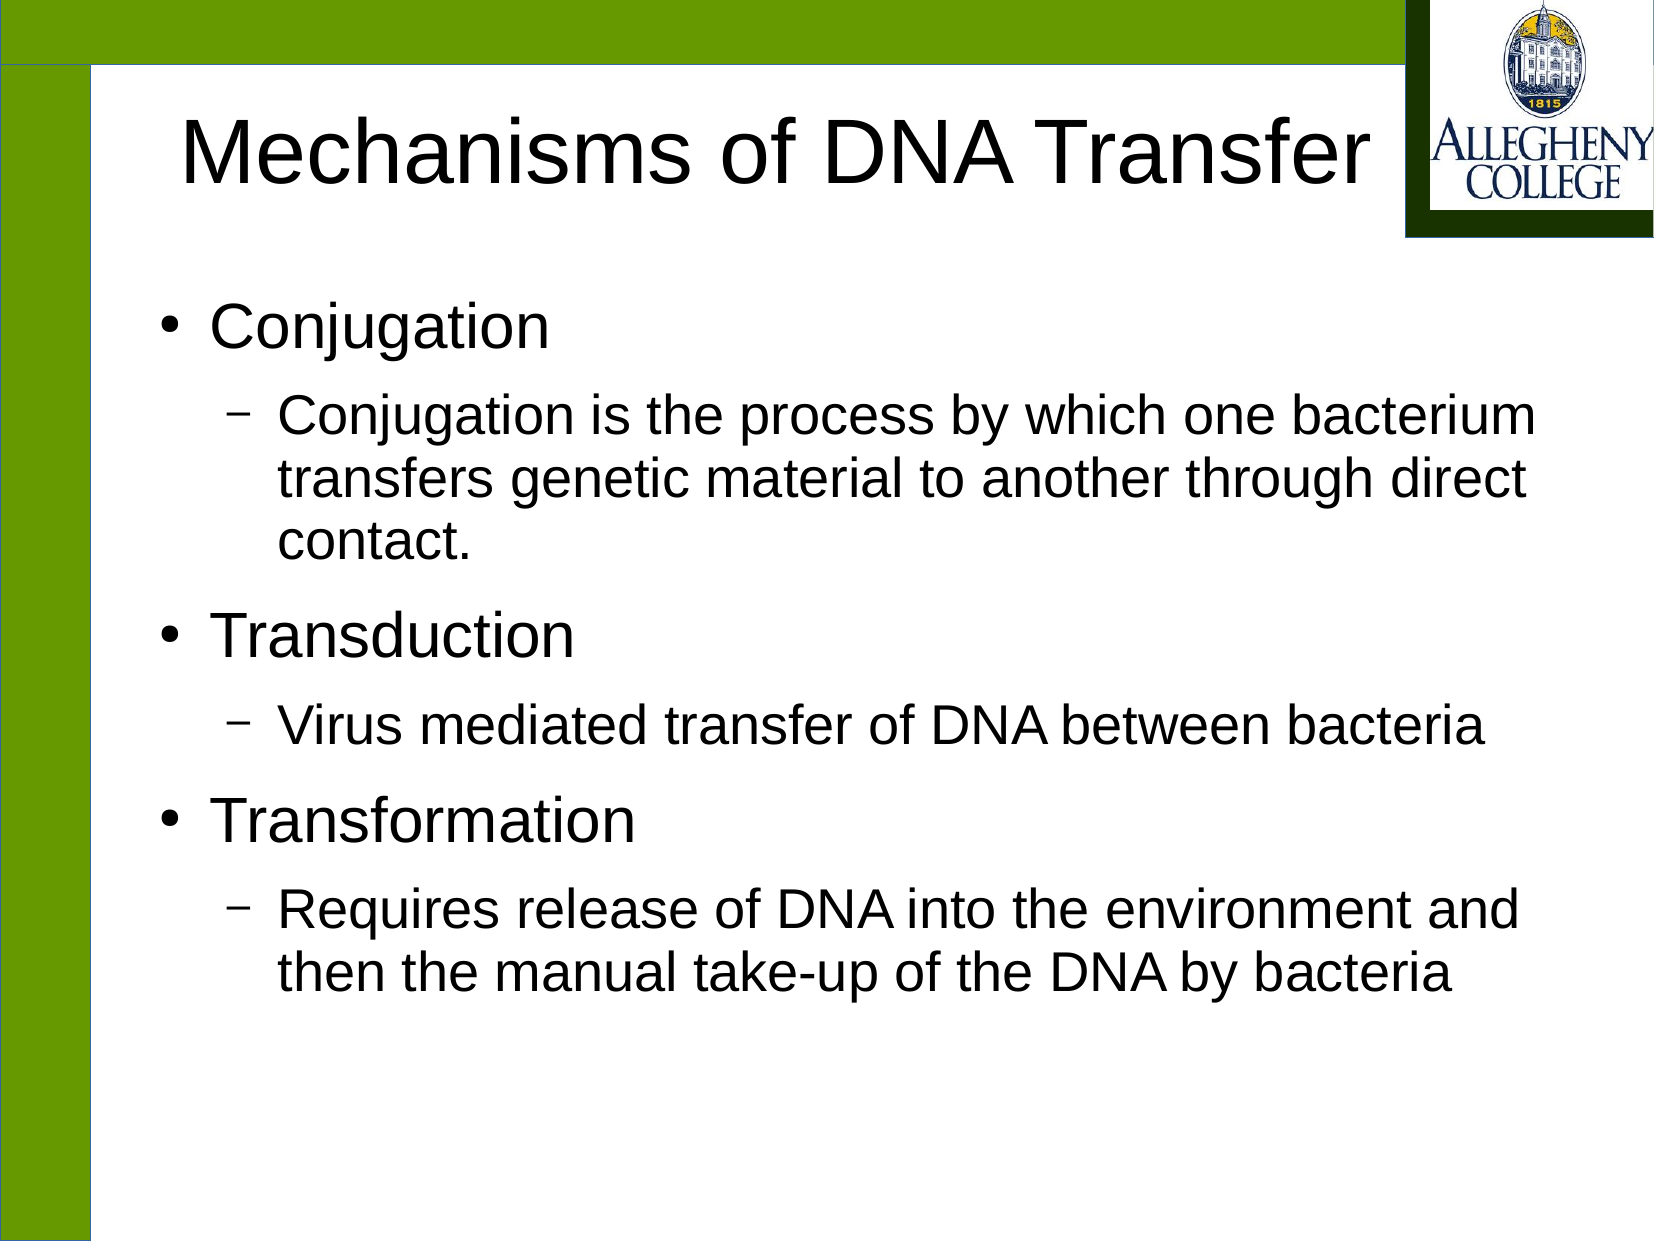

# Mechanisms of DNA Transfer
Conjugation
Conjugation is the process by which one bacterium transfers genetic material to another through direct contact.
Transduction
Virus mediated transfer of DNA between bacteria
Transformation
Requires release of DNA into the environment and then the manual take-up of the DNA by bacteria
https://www.nature.com/scitable/definition/conjugation-prokaryotes-290/